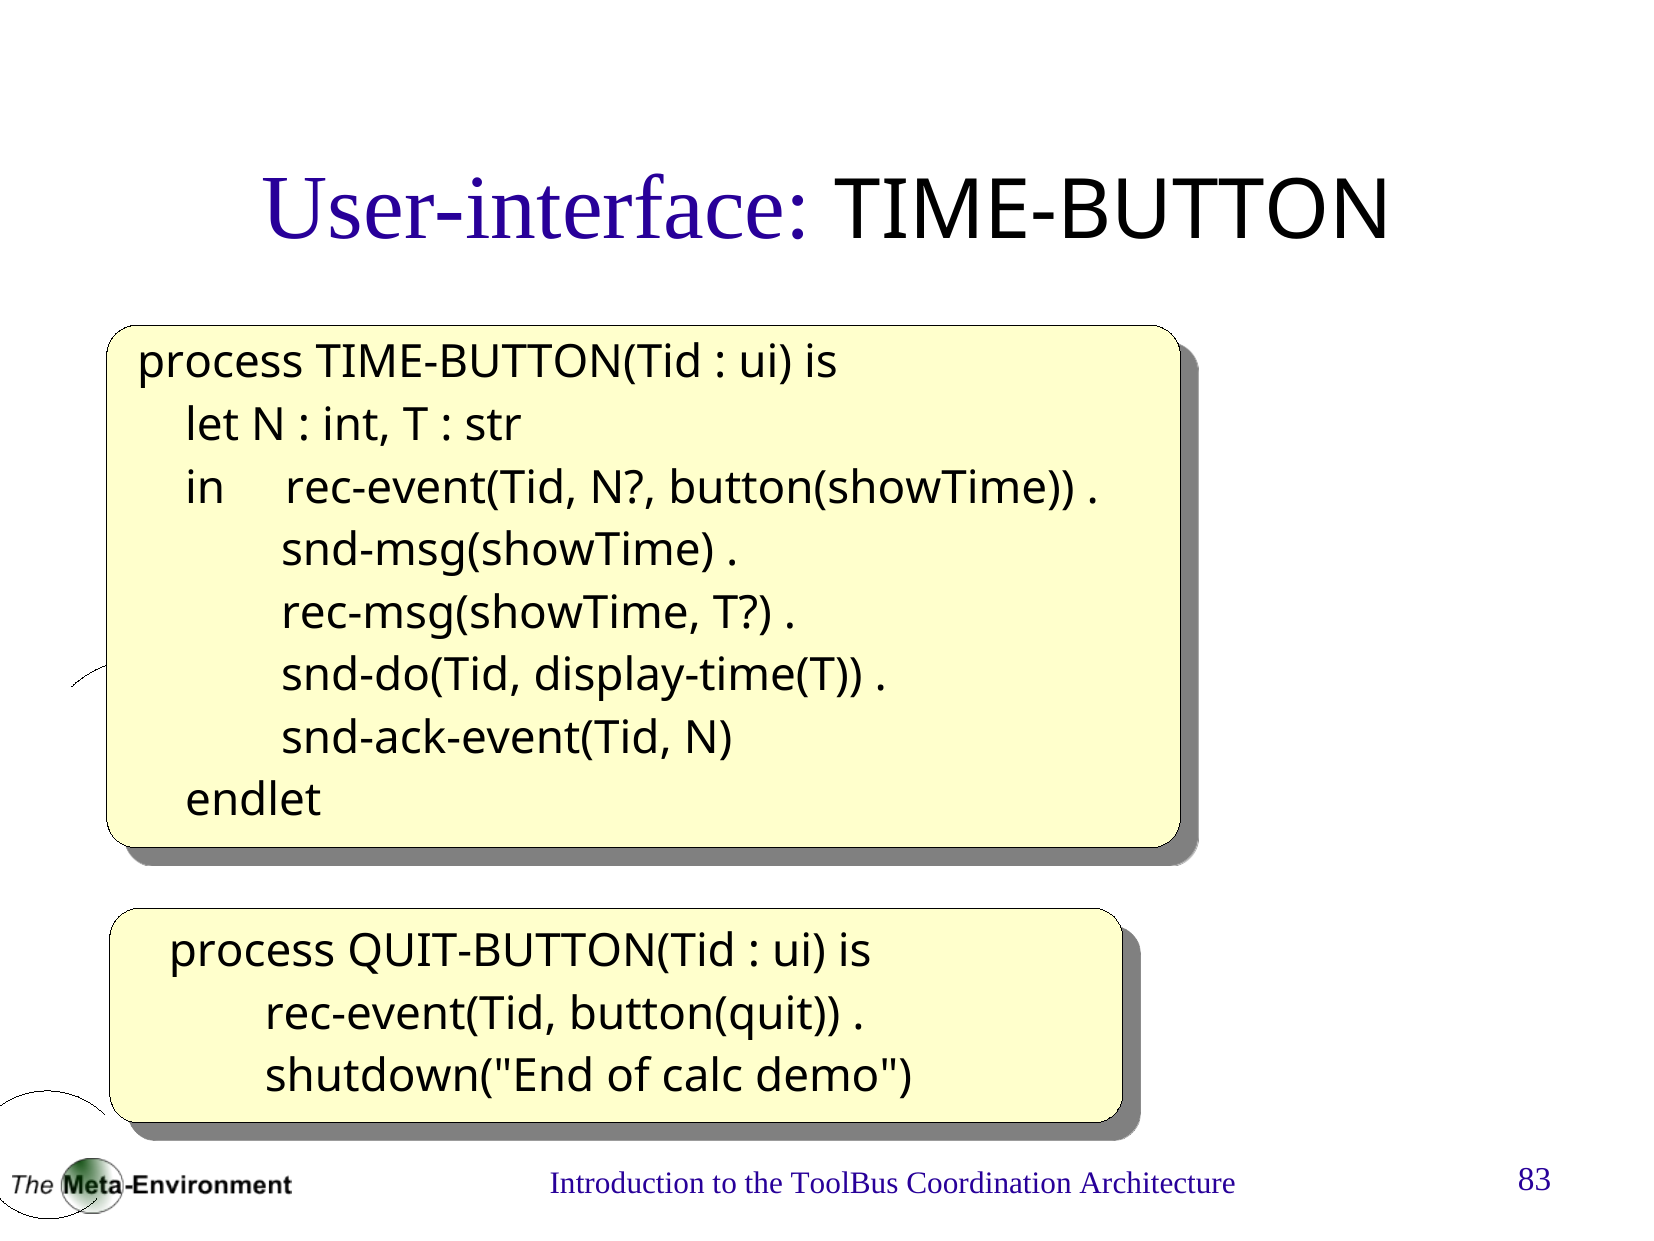

# User-interface: TIME-BUTTON
process TIME-BUTTON(Tid : ui) is
 let N : int, T : str
 in rec-event(Tid, N?, button(showTime)) .
 snd-msg(showTime) .
 rec-msg(showTime, T?) .
 snd-do(Tid, display-time(T)) .
 snd-ack-event(Tid, N)
 endlet
process QUIT-BUTTON(Tid : ui) is
 rec-event(Tid, button(quit)) .
 shutdown("End of calc demo")